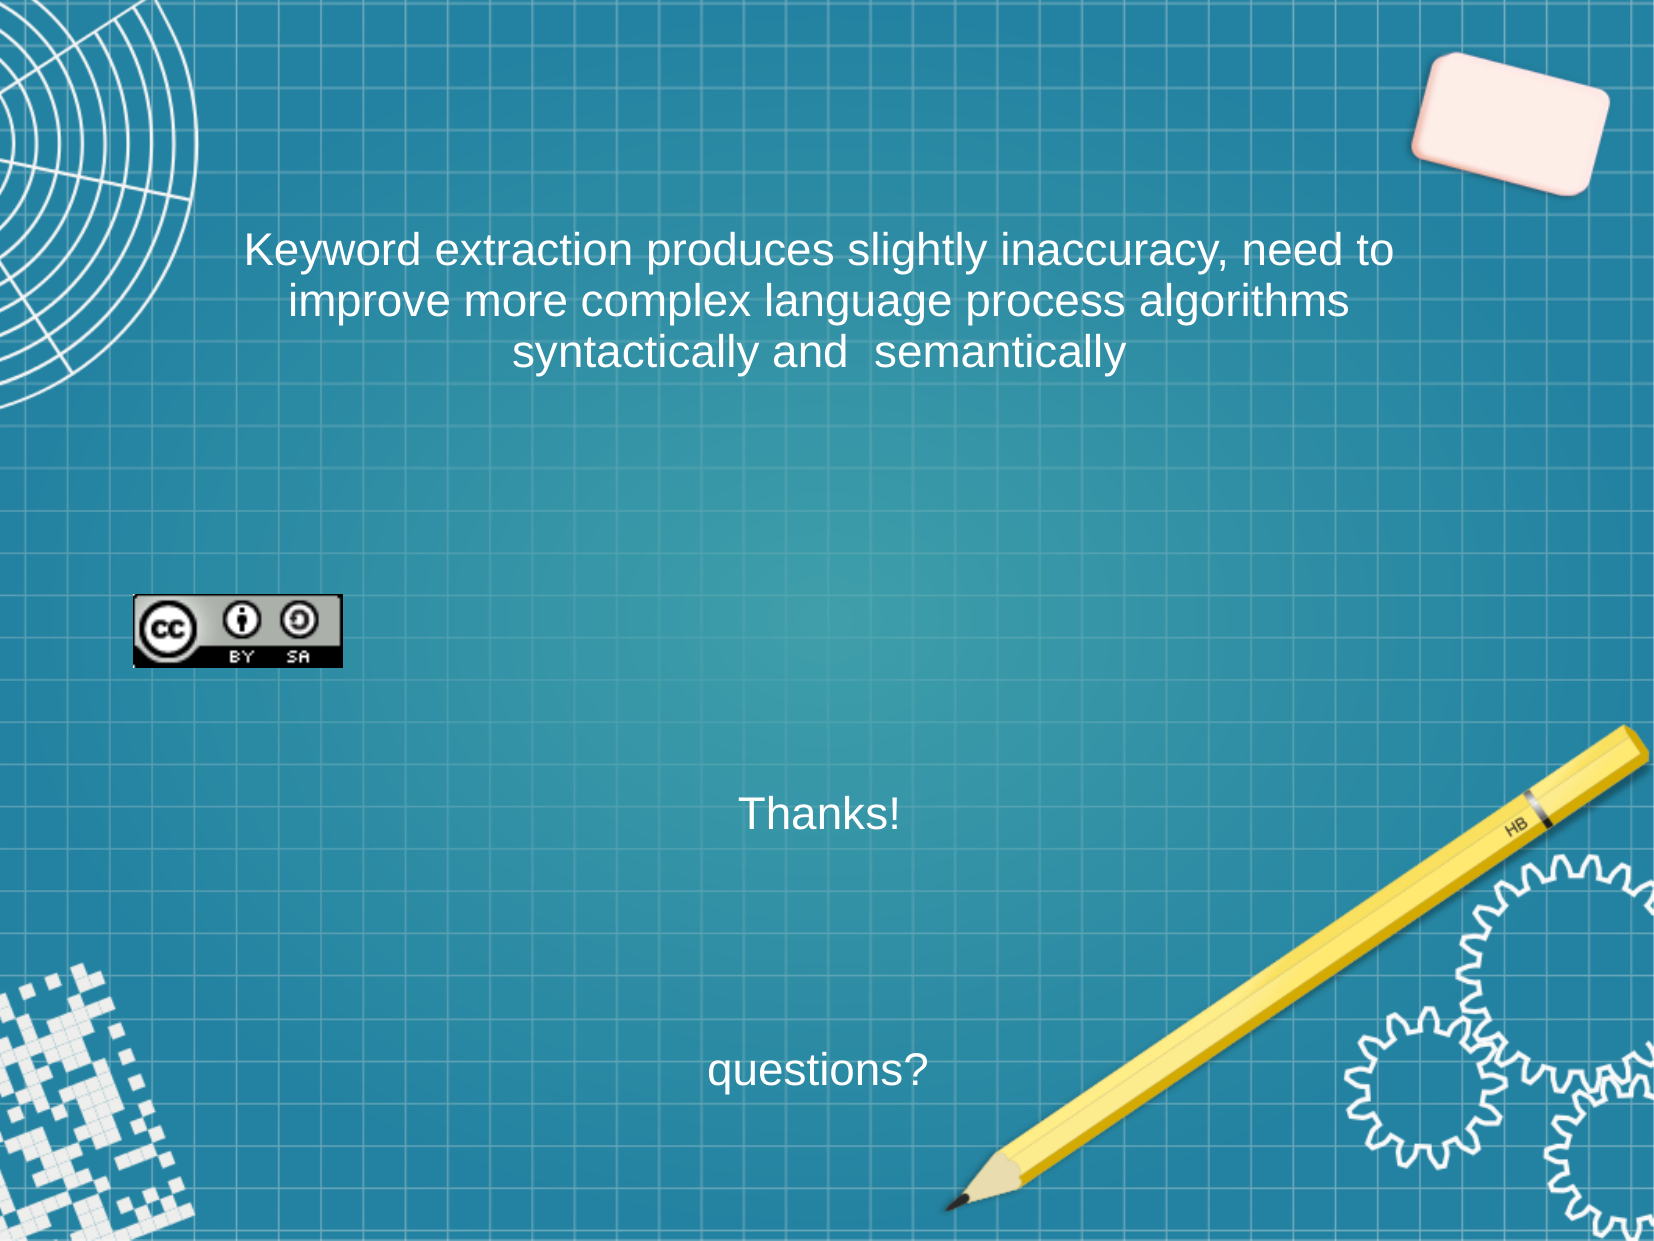

# Keyword extraction produces slightly inaccuracy, need to improve more complex language process algorithms syntactically and semantically Thanks! questions?